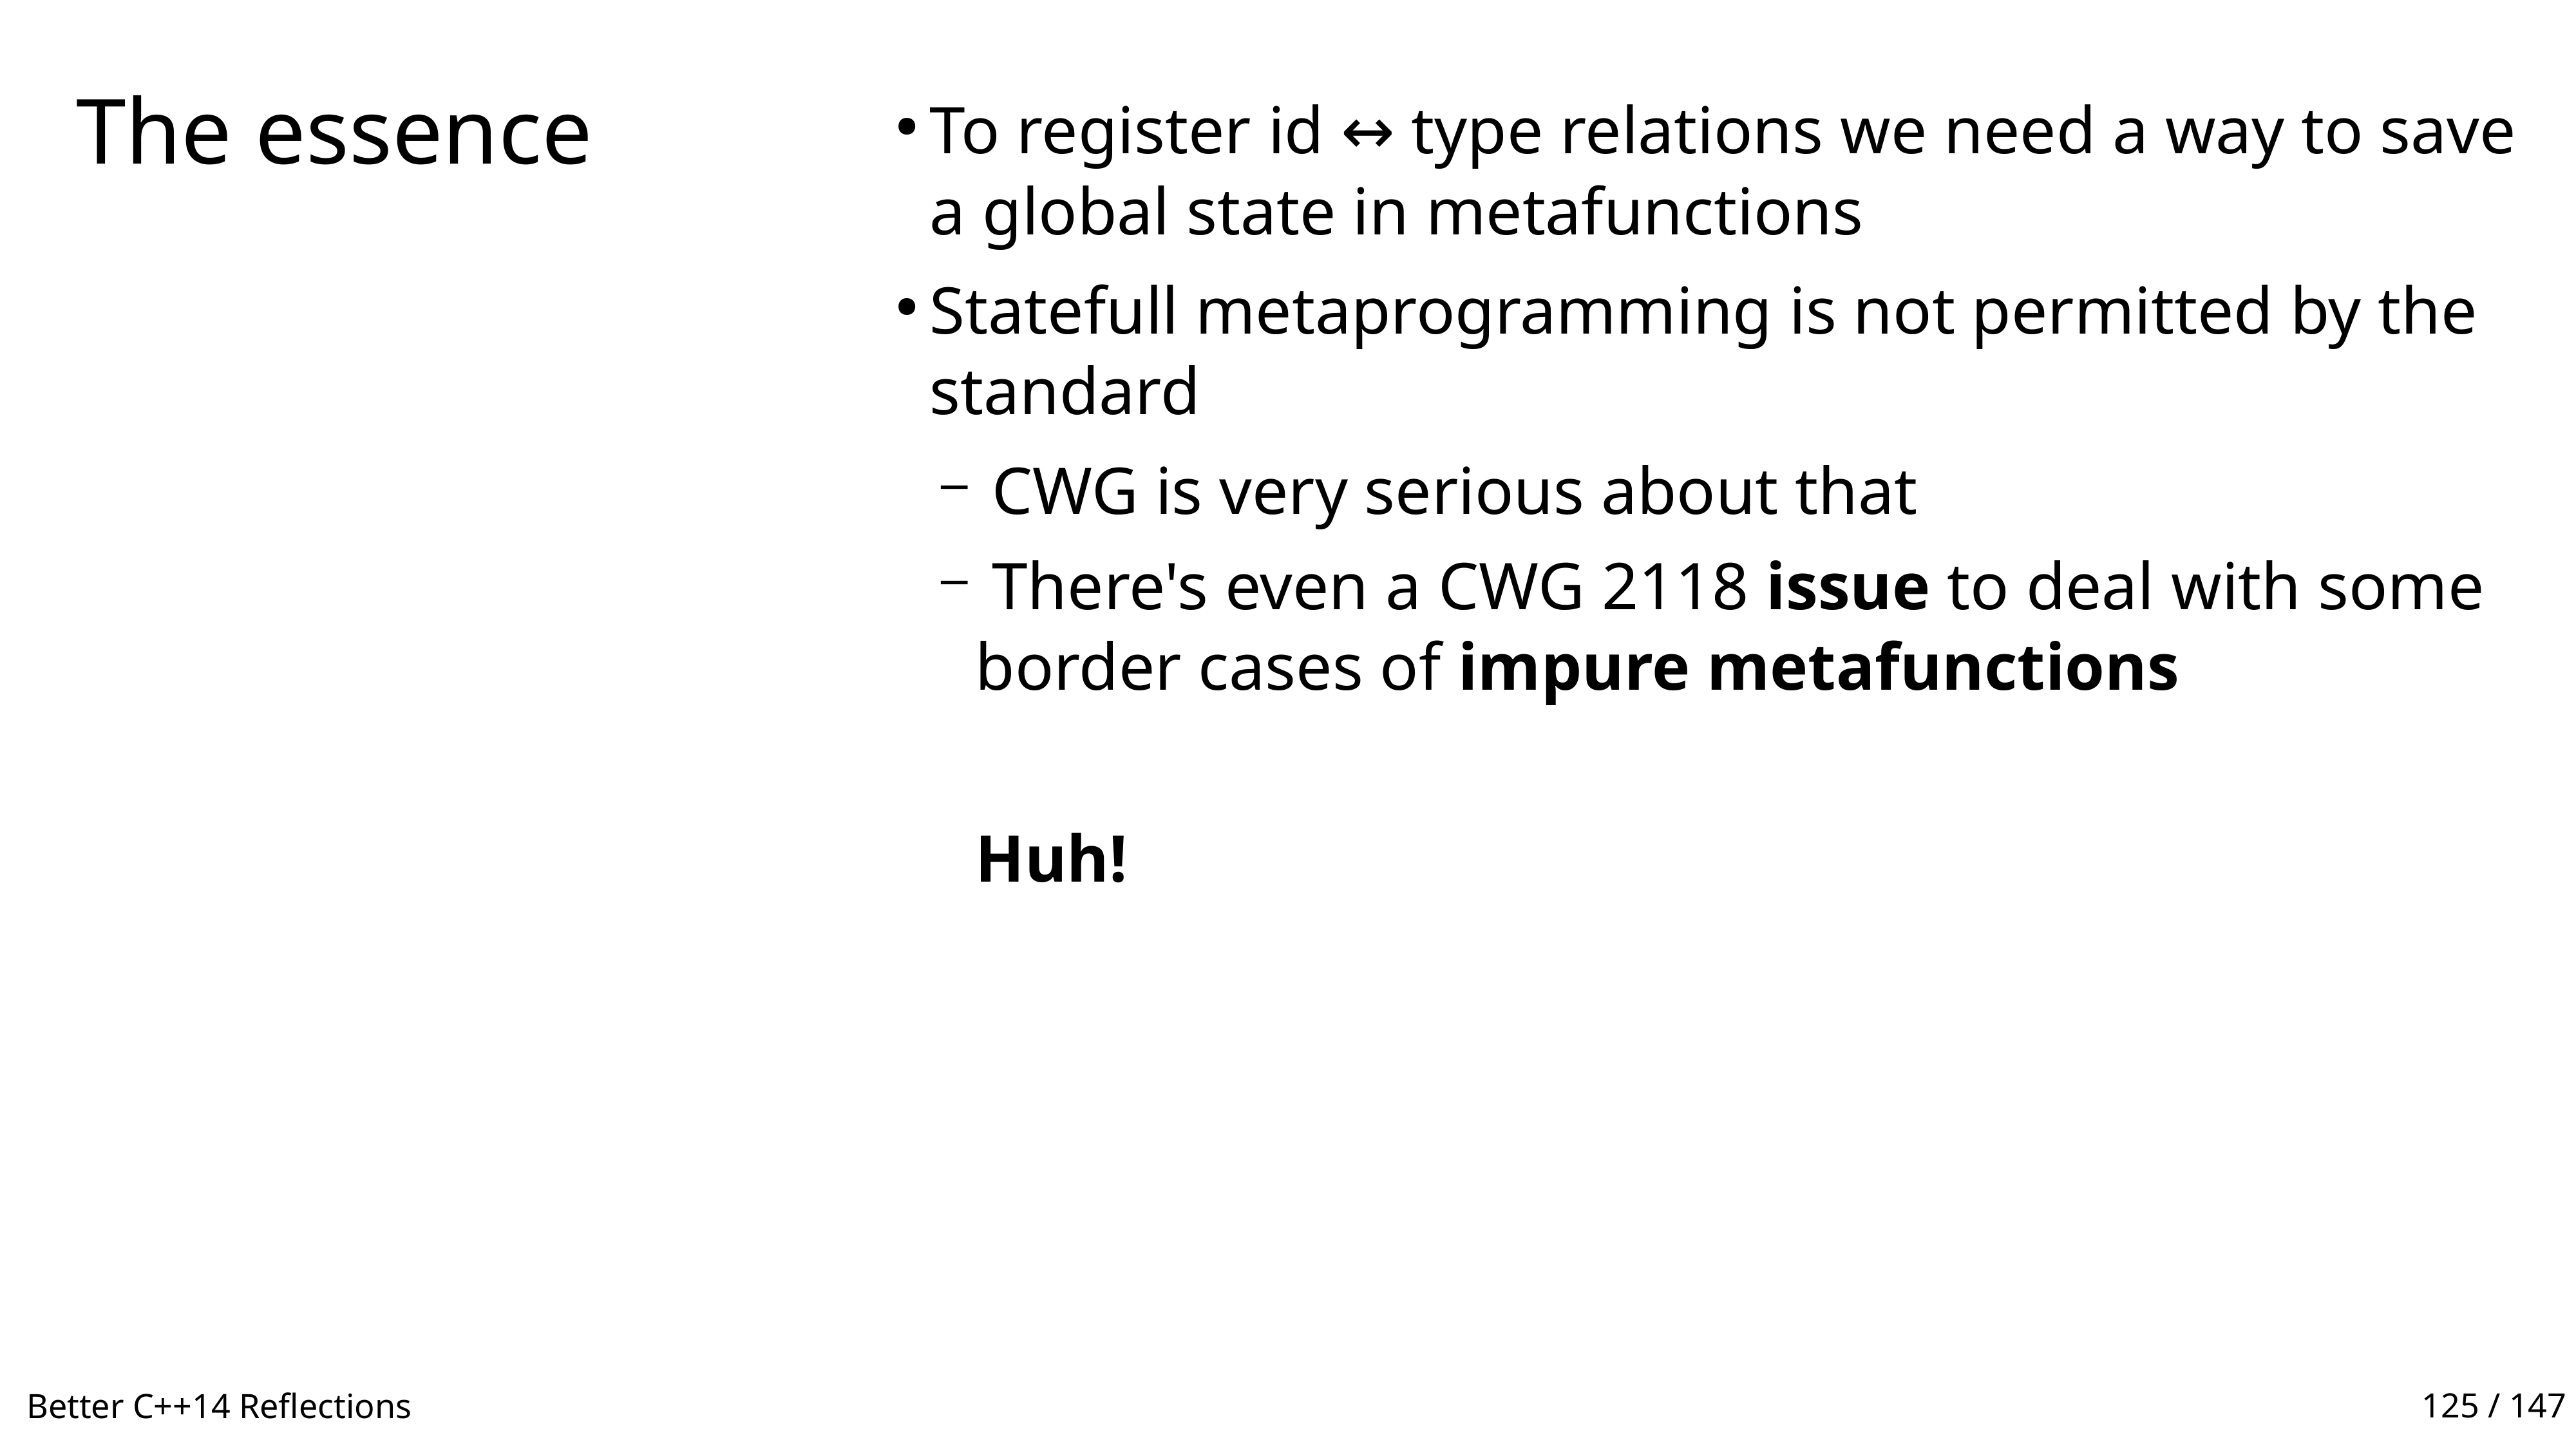

# The essence
To register id ↔ type relations we need a way to save a global state in metafunctions
Statefull metaprogramming is not permitted by the standard
 CWG is very serious about that
 There's even a CWG 2118 issue to deal with some border cases of impure metafunctions
Huh!
Better C++14 Reflections